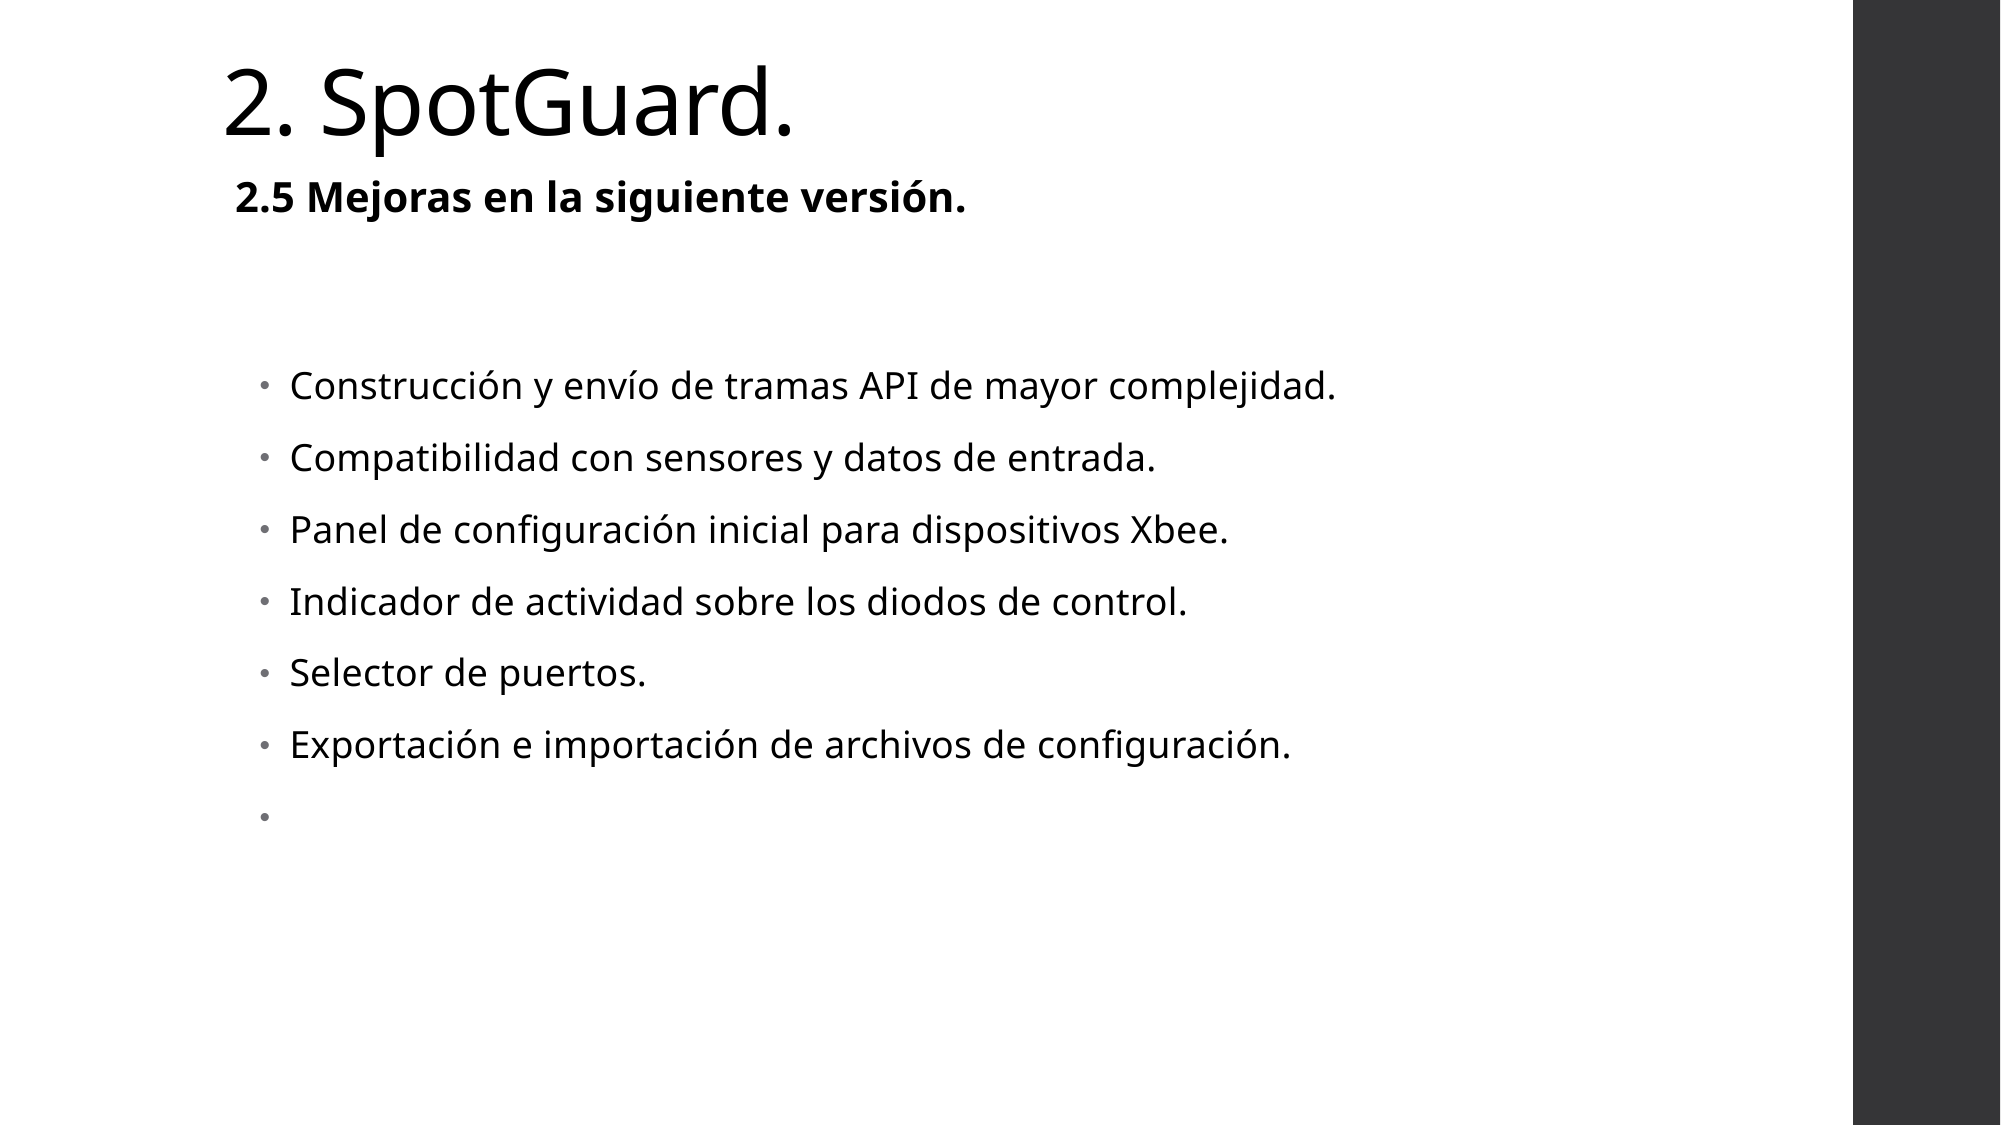

2. SpotGuard.
2.5 Mejoras en la siguiente versión.
# Construcción y envío de tramas API de mayor complejidad.
Compatibilidad con sensores y datos de entrada.
Panel de configuración inicial para dispositivos Xbee.
Indicador de actividad sobre los diodos de control.
Selector de puertos.
Exportación e importación de archivos de configuración.